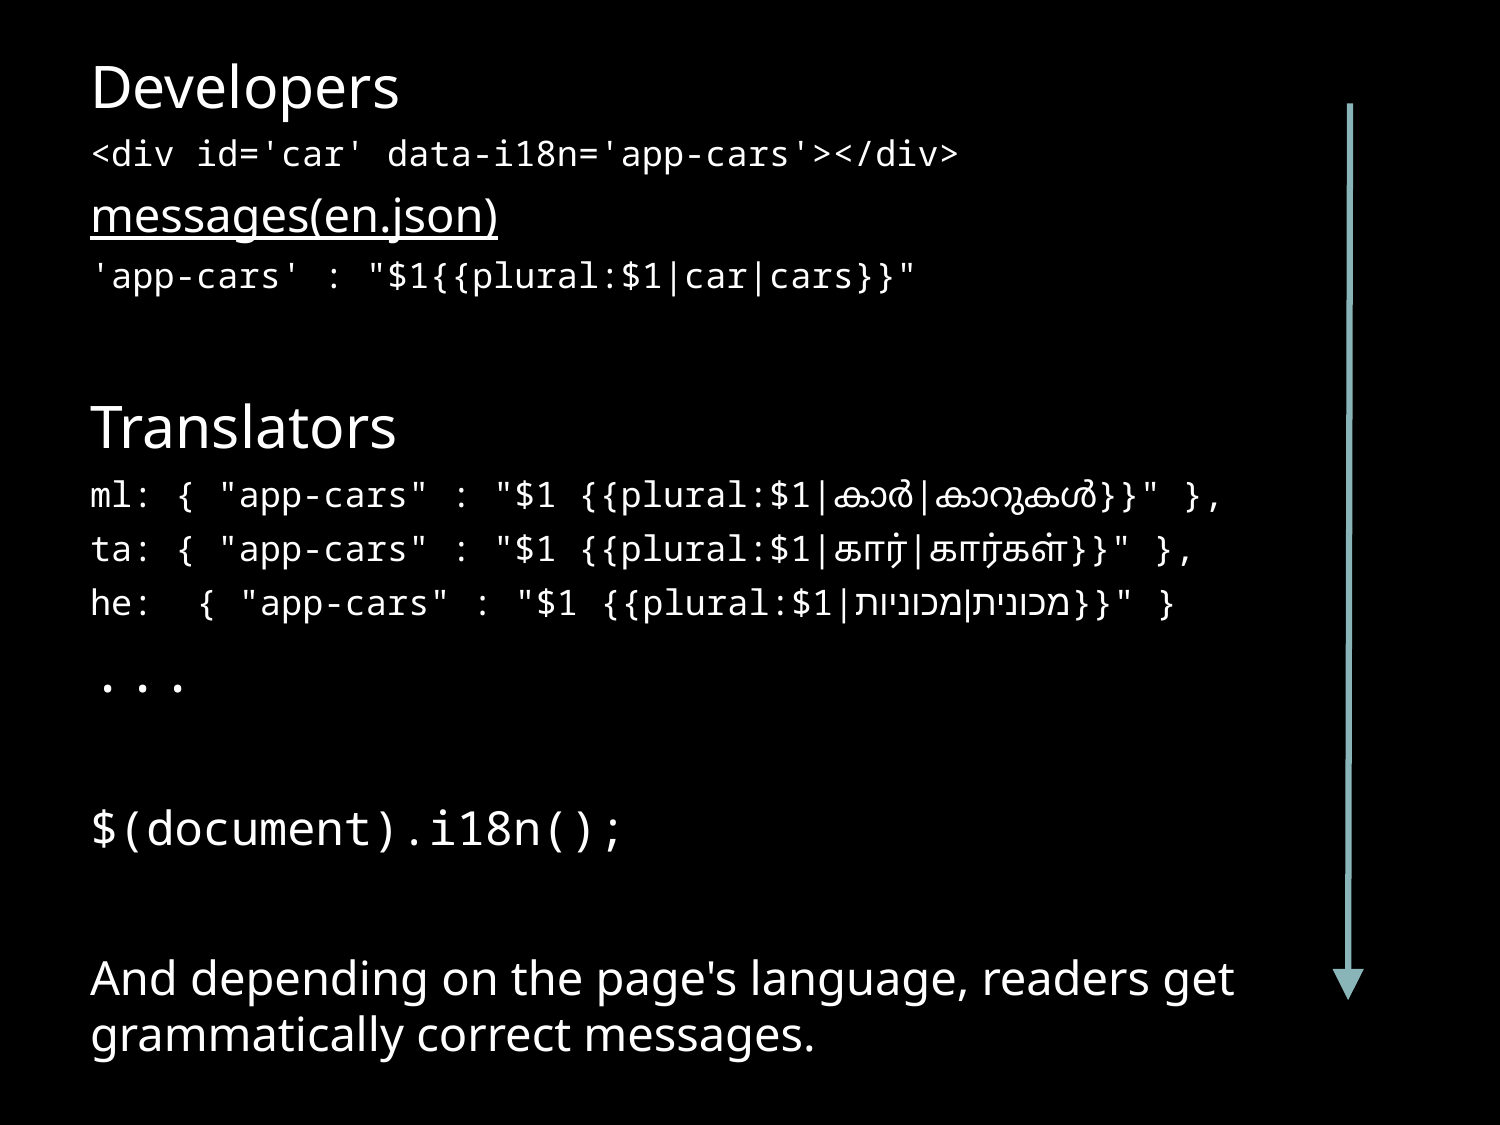

# Developers
<div id='car' data-i18n='app-cars'></div>
messages(en.json)
'app-cars' : "$1{{plural:$1|car|cars}}"
Translators
ml: { "app-cars" : "$1 {{plural:$1|കാര്‍|കാറുകൾ}}" },
ta: { "app-cars" : "$1 {{plural:$1|கார்|கார்கள்}}" },
he: { "app-cars" : "$1 {{plural:$1|מכונית|מכוניות}}" }
...
$(document).i18n();
And depending on the page's language, readers get grammatically correct messages.